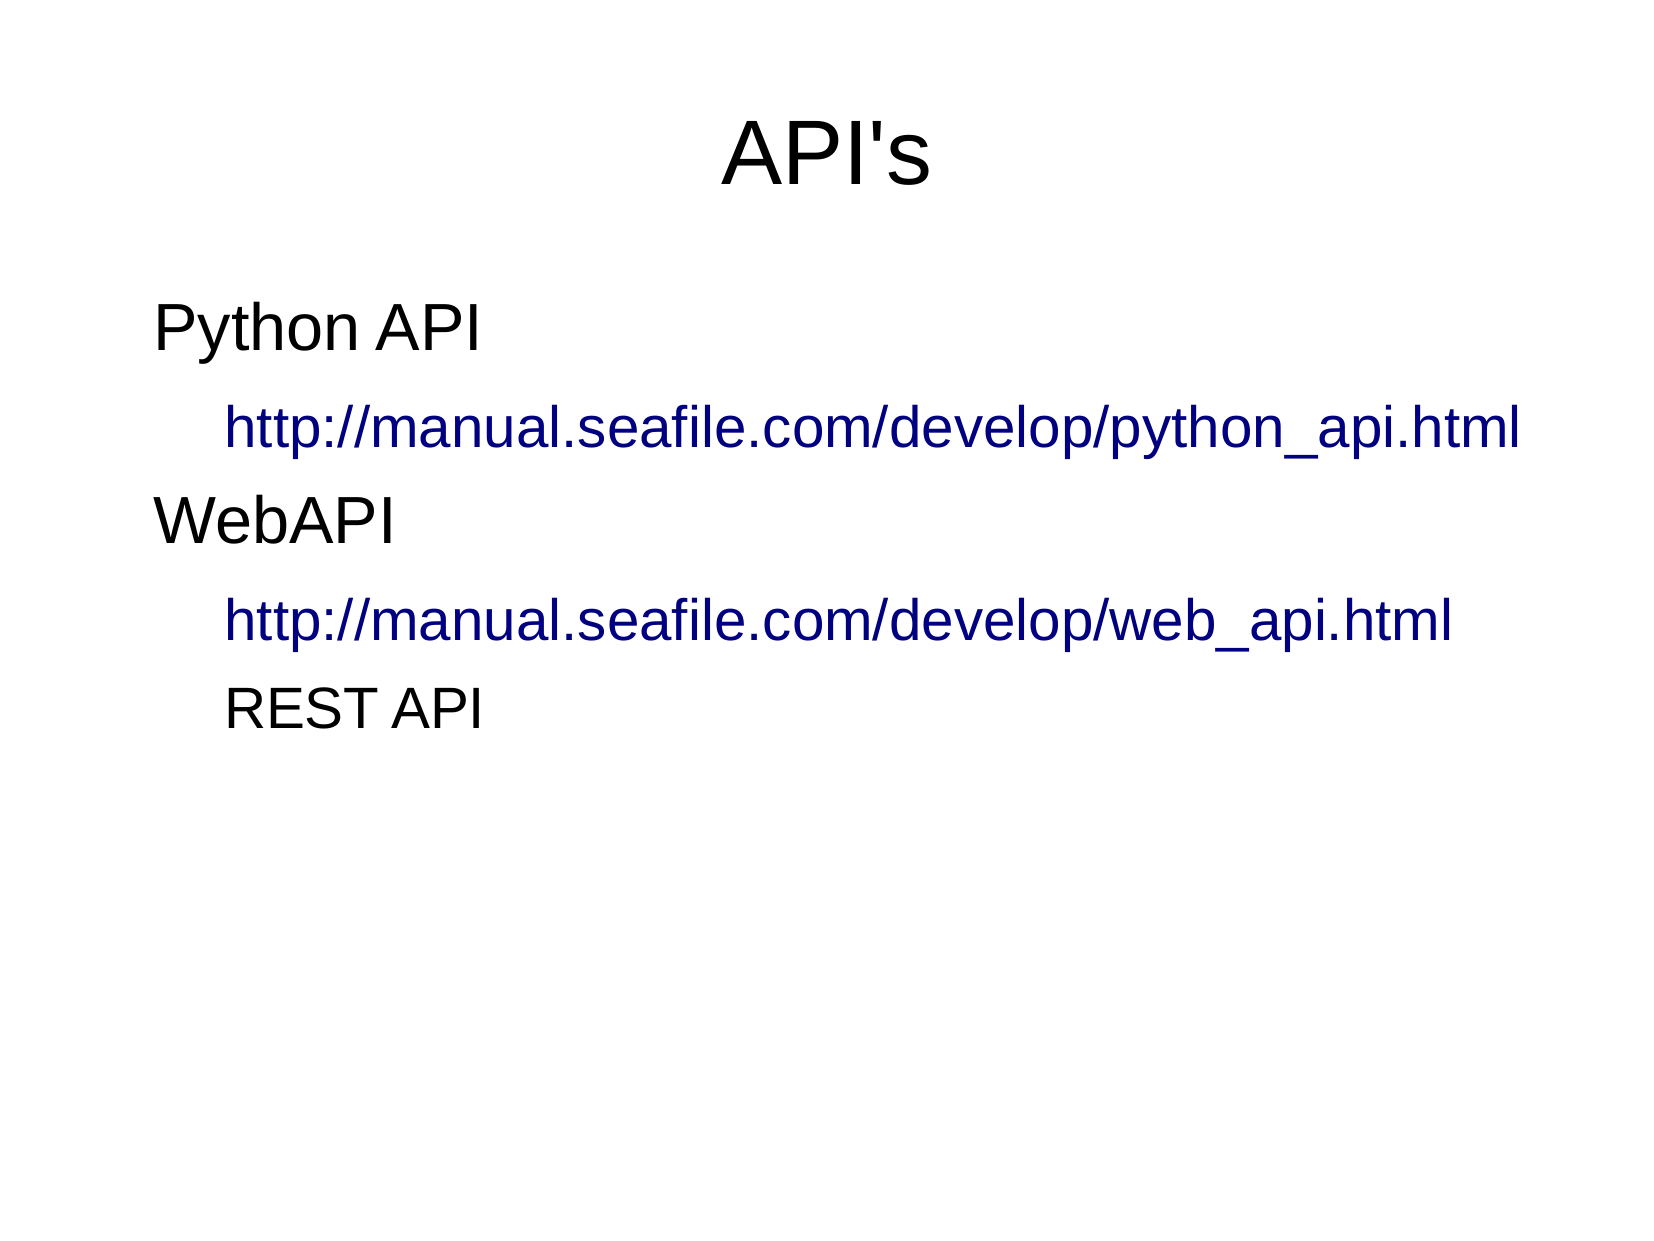

# API's
Python API
http://manual.seafile.com/develop/python_api.html
WebAPI
http://manual.seafile.com/develop/web_api.html
REST API